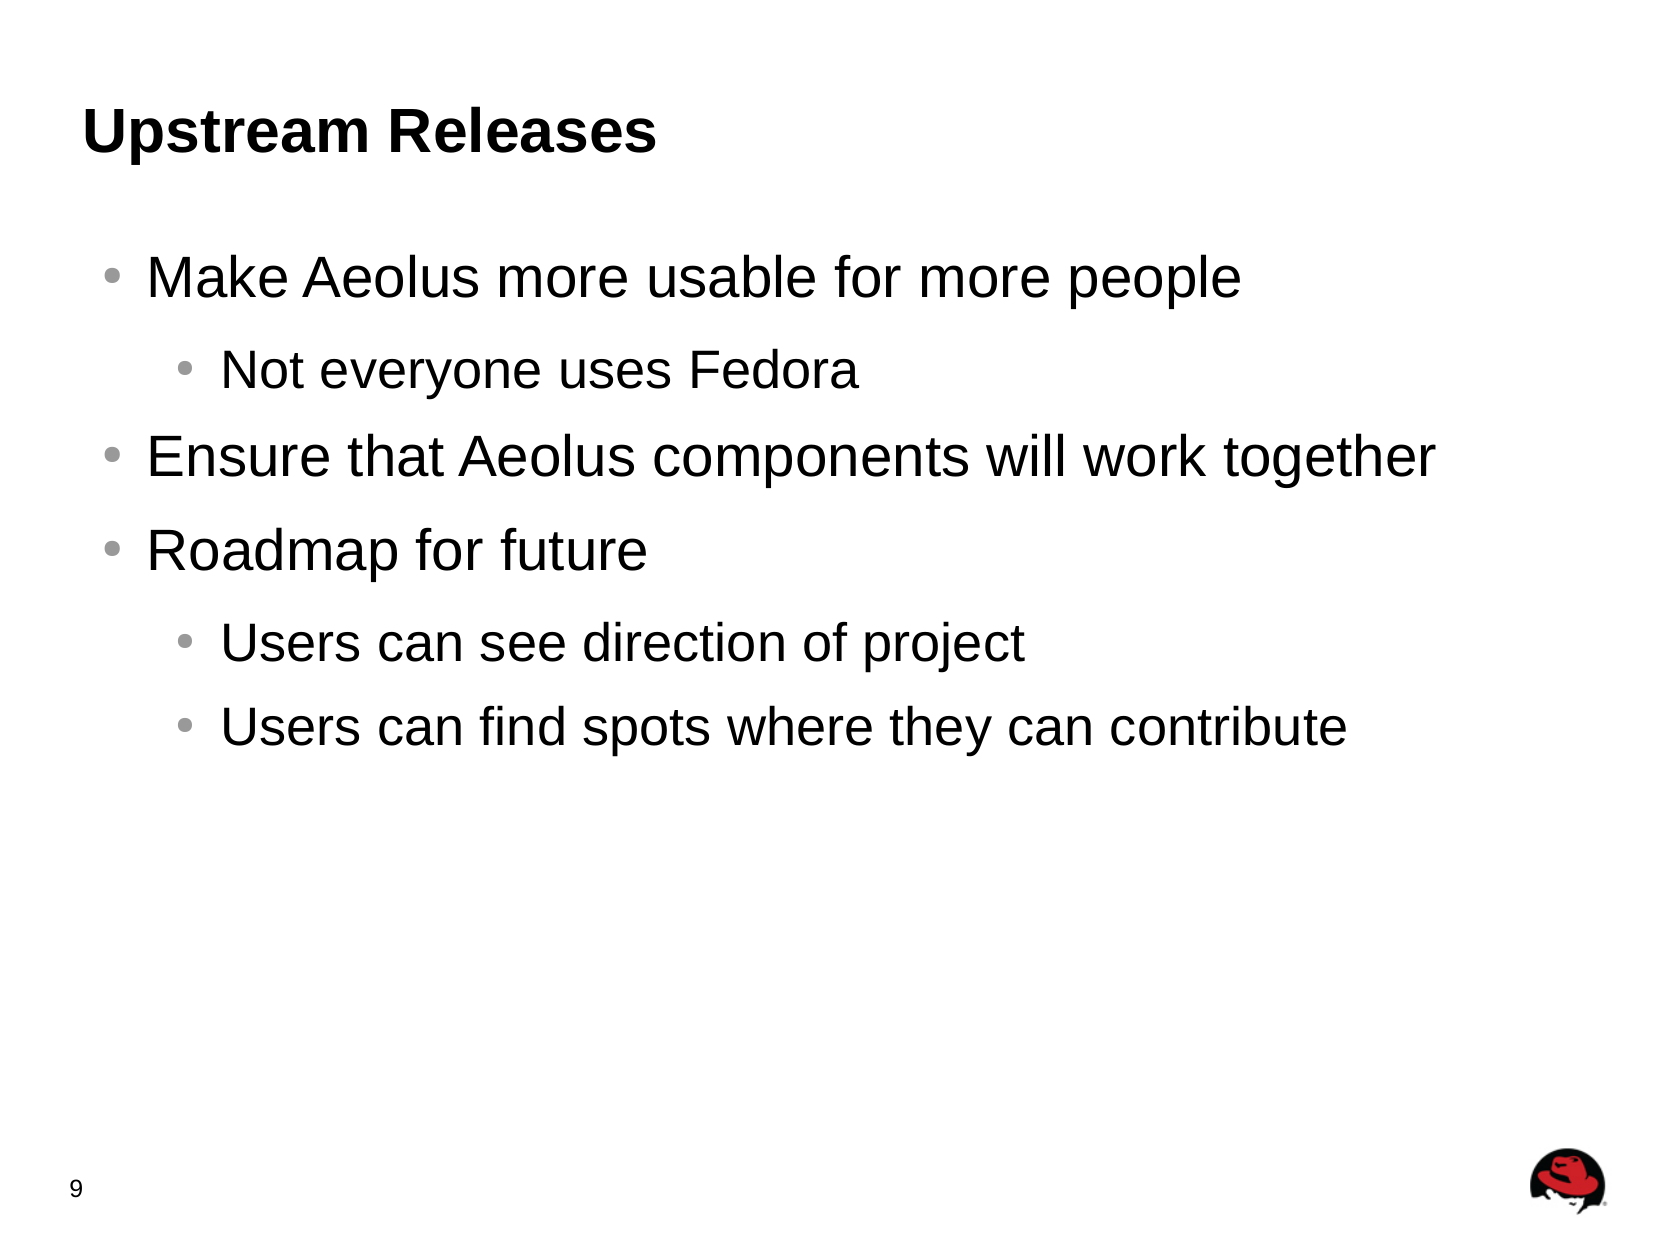

# Upstream Releases
Make Aeolus more usable for more people
Not everyone uses Fedora
Ensure that Aeolus components will work together
Roadmap for future
Users can see direction of project
Users can find spots where they can contribute